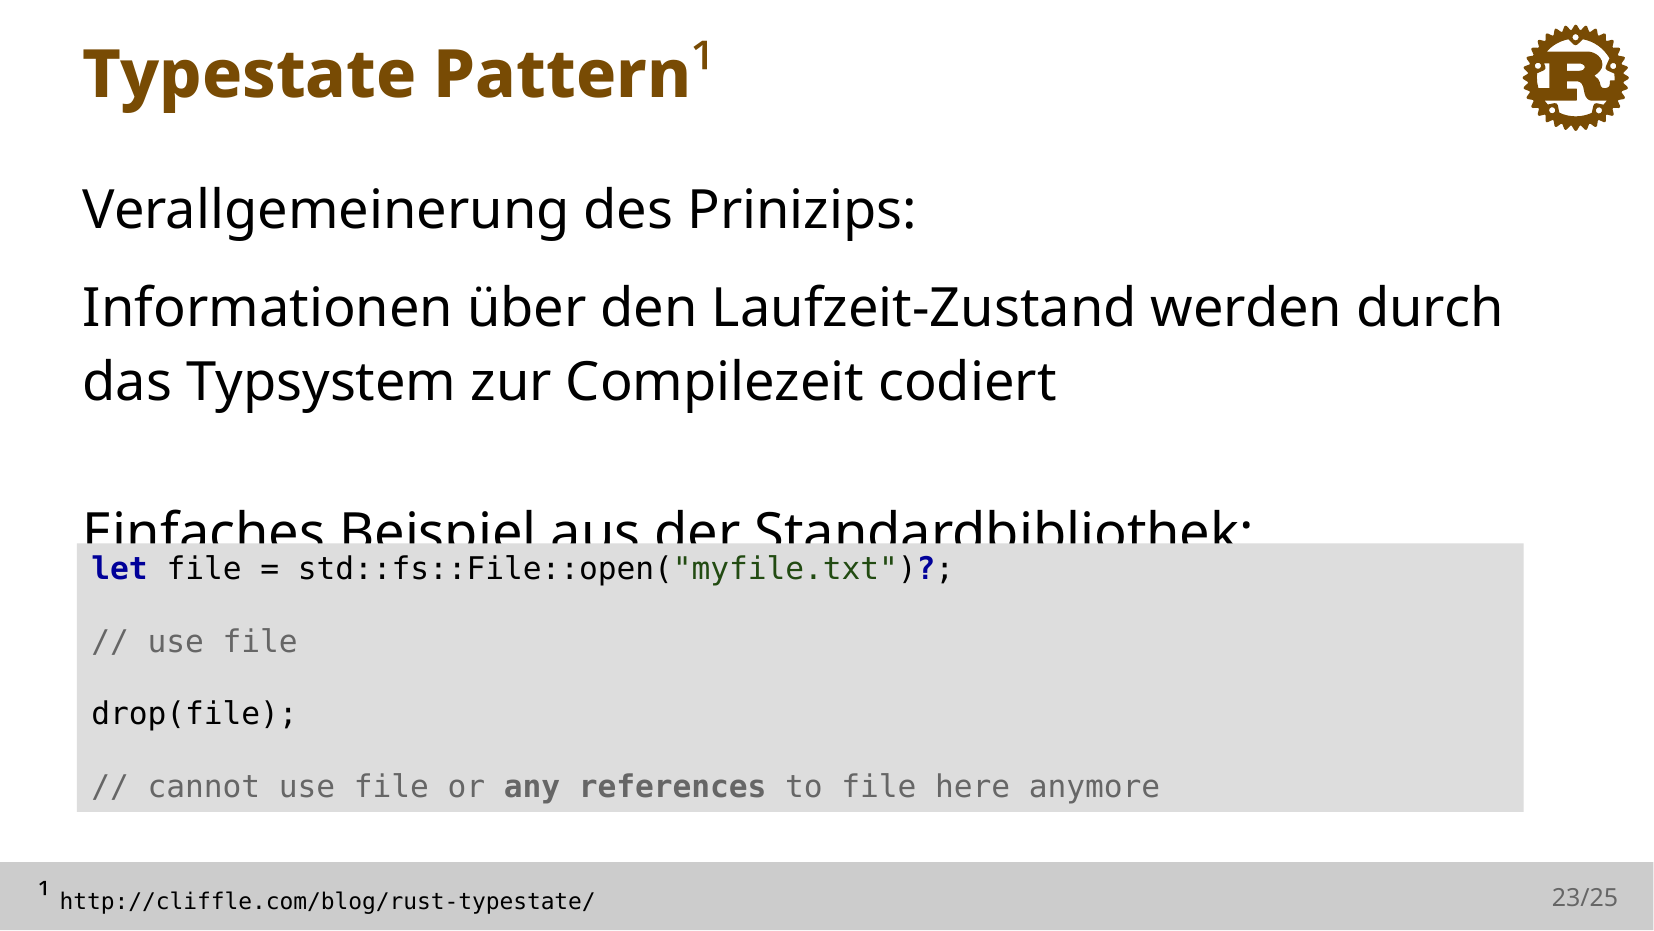

# Typestate Pattern¹
Verallgemeinerung des Prinizips:
Informationen über den Laufzeit-Zustand werden durch das Typsystem zur Compilezeit codiert
Einfaches Beispiel aus der Standardbibliothek:
let file = std::fs::File::open("myfile.txt")?;
// use file
drop(file);
// cannot use file or any references to file here anymore
¹ http://cliffle.com/blog/rust-typestate/
23